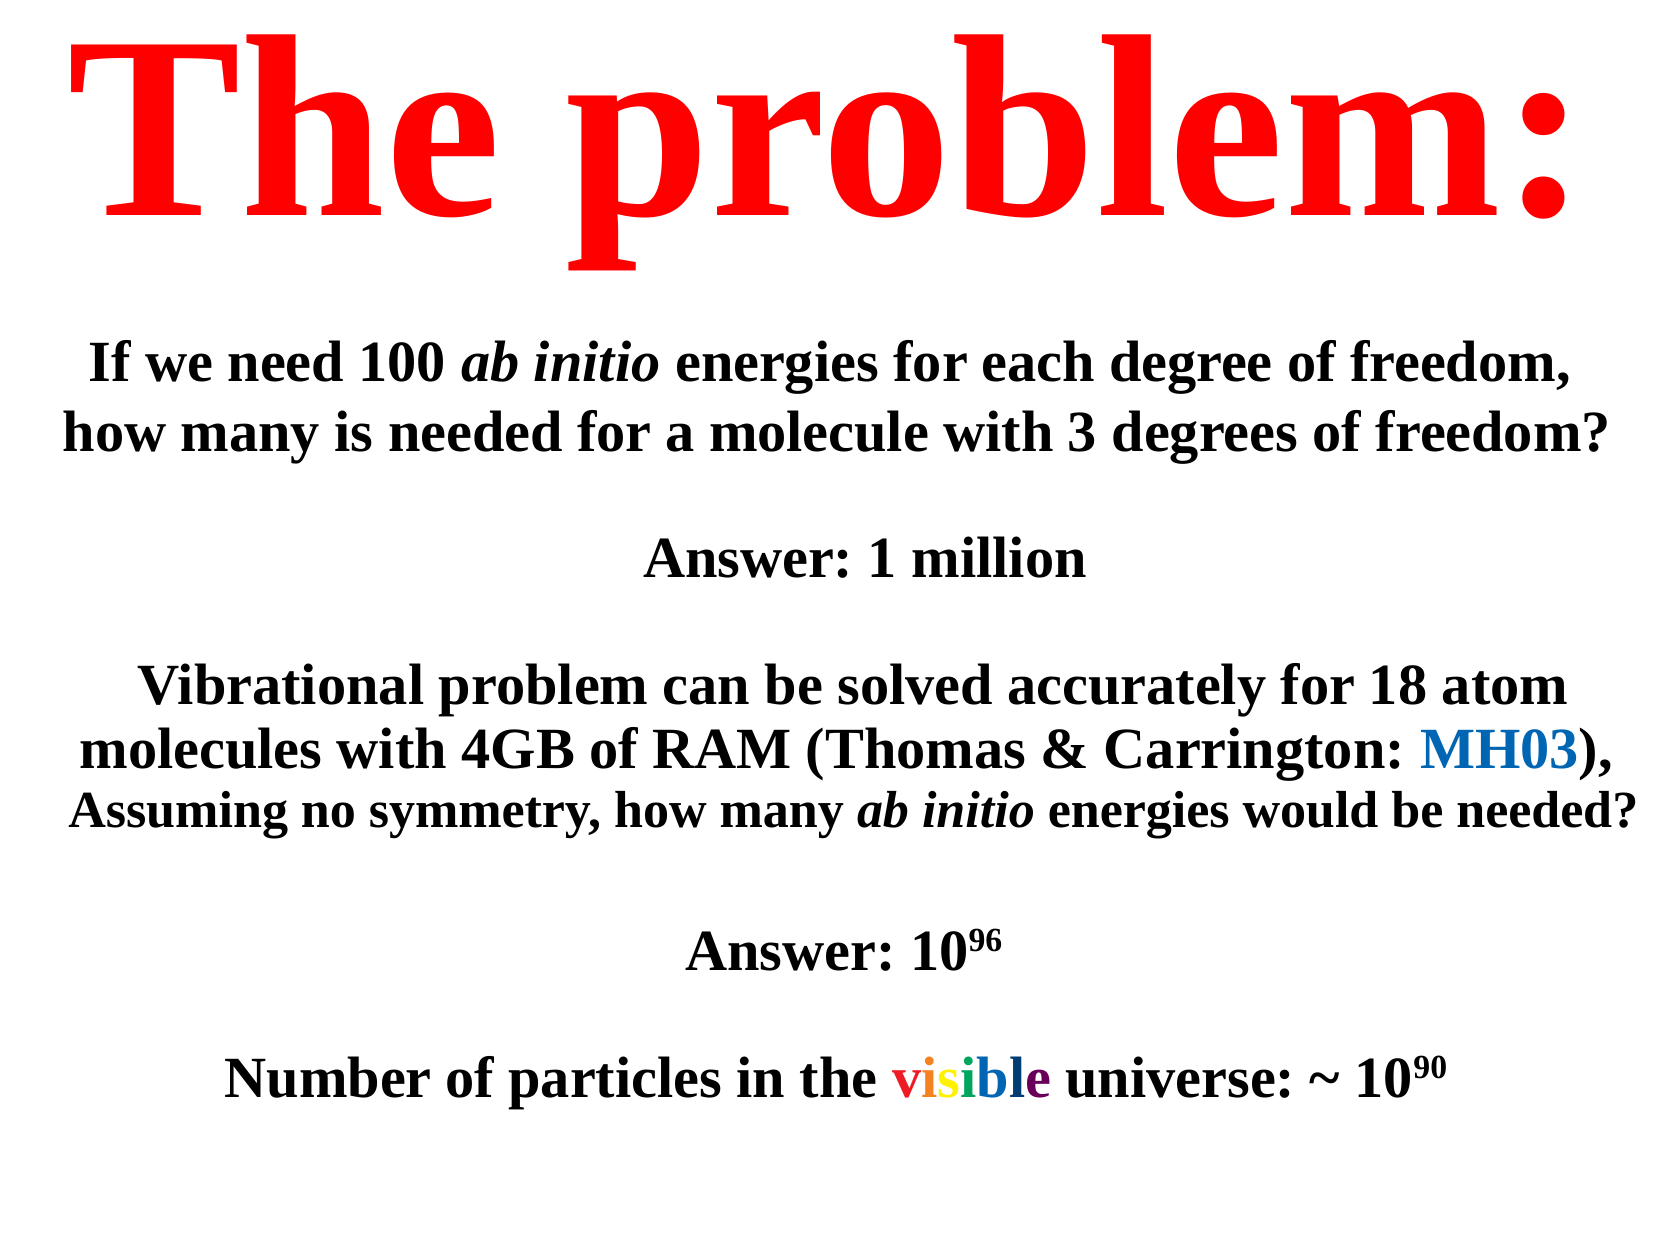

The problem:
# If we need 100 ab initio energies for each degree of freedom, how many is needed for a molecule with 3 degrees of freedom?
Answer: 1 million
Vibrational problem can be solved accurately for 18 atom molecules with 4GB of RAM (Thomas & Carrington: MH03),
Assuming no symmetry, how many ab initio energies would be needed?
Answer: 1096
Number of particles in the visible universe: ~ 1090